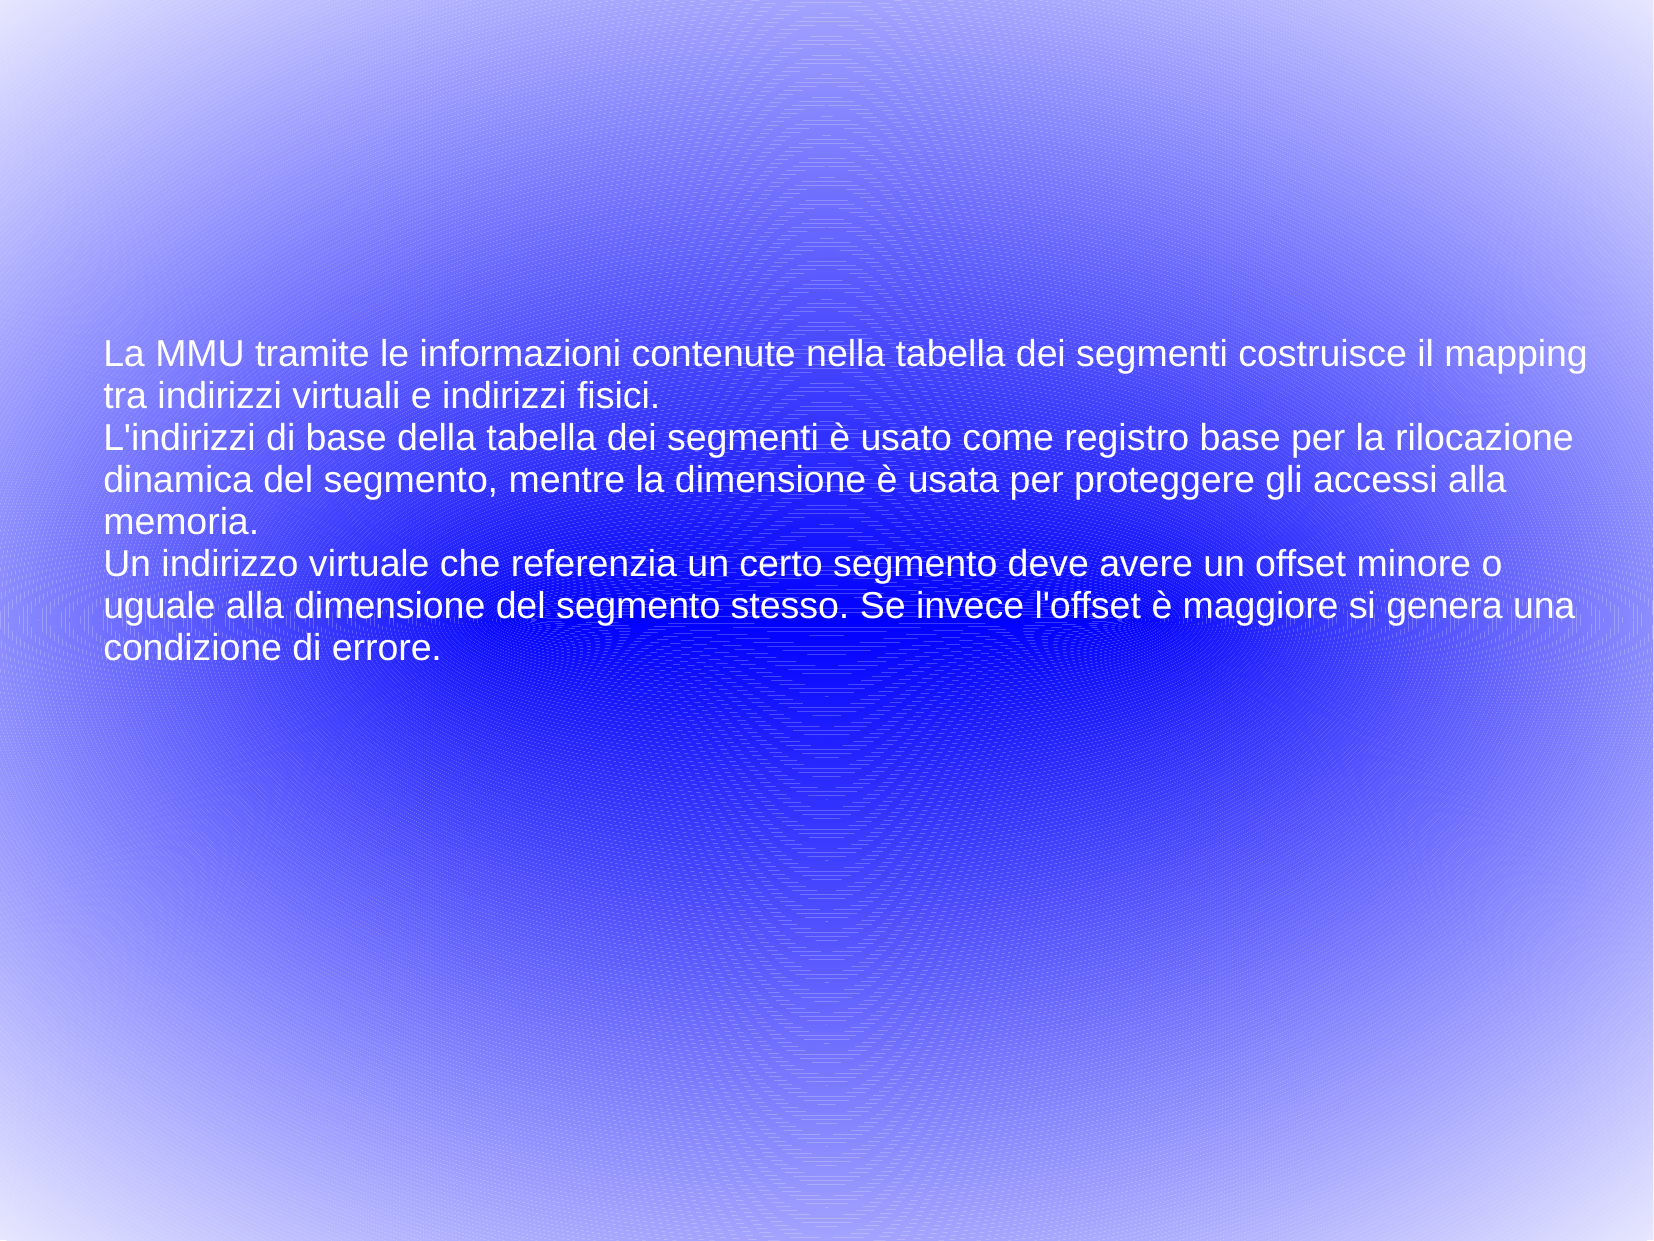

La MMU tramite le informazioni contenute nella tabella dei segmenti costruisce il mapping tra indirizzi virtuali e indirizzi fisici.
L'indirizzi di base della tabella dei segmenti è usato come registro base per la rilocazione dinamica del segmento, mentre la dimensione è usata per proteggere gli accessi alla memoria.
Un indirizzo virtuale che referenzia un certo segmento deve avere un offset minore o uguale alla dimensione del segmento stesso. Se invece l'offset è maggiore si genera una condizione di errore.